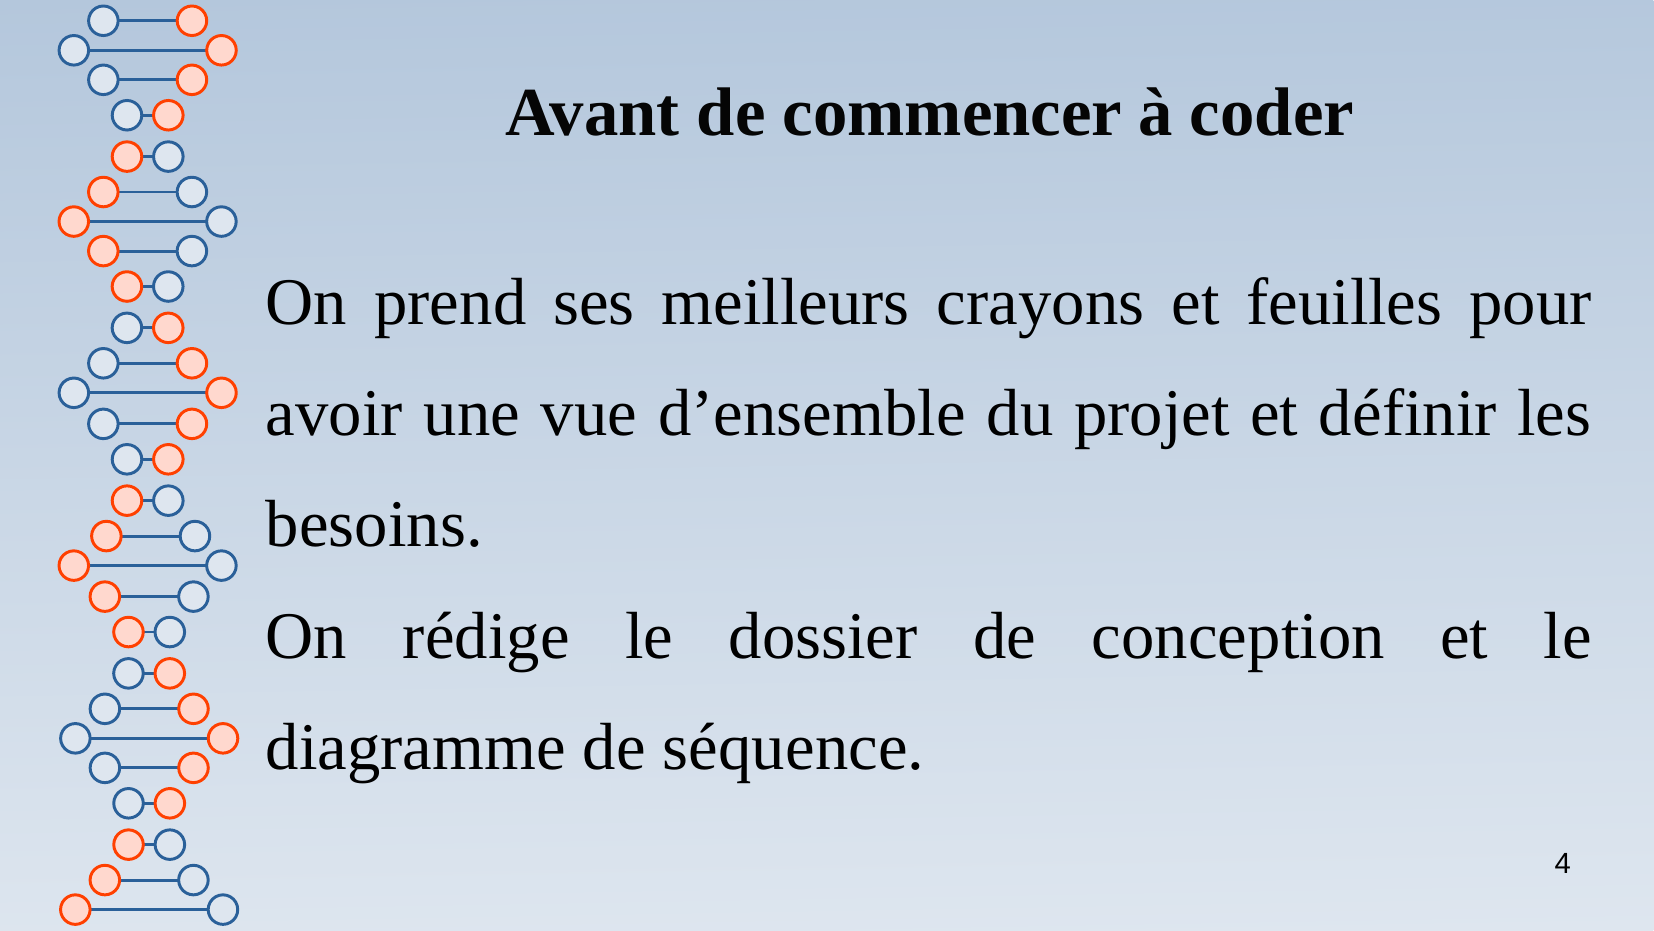

# Avant de commencer à coder
On prend ses meilleurs crayons et feuilles pour avoir une vue d’ensemble du projet et définir les besoins.
On rédige le dossier de conception et le diagramme de séquence.
4